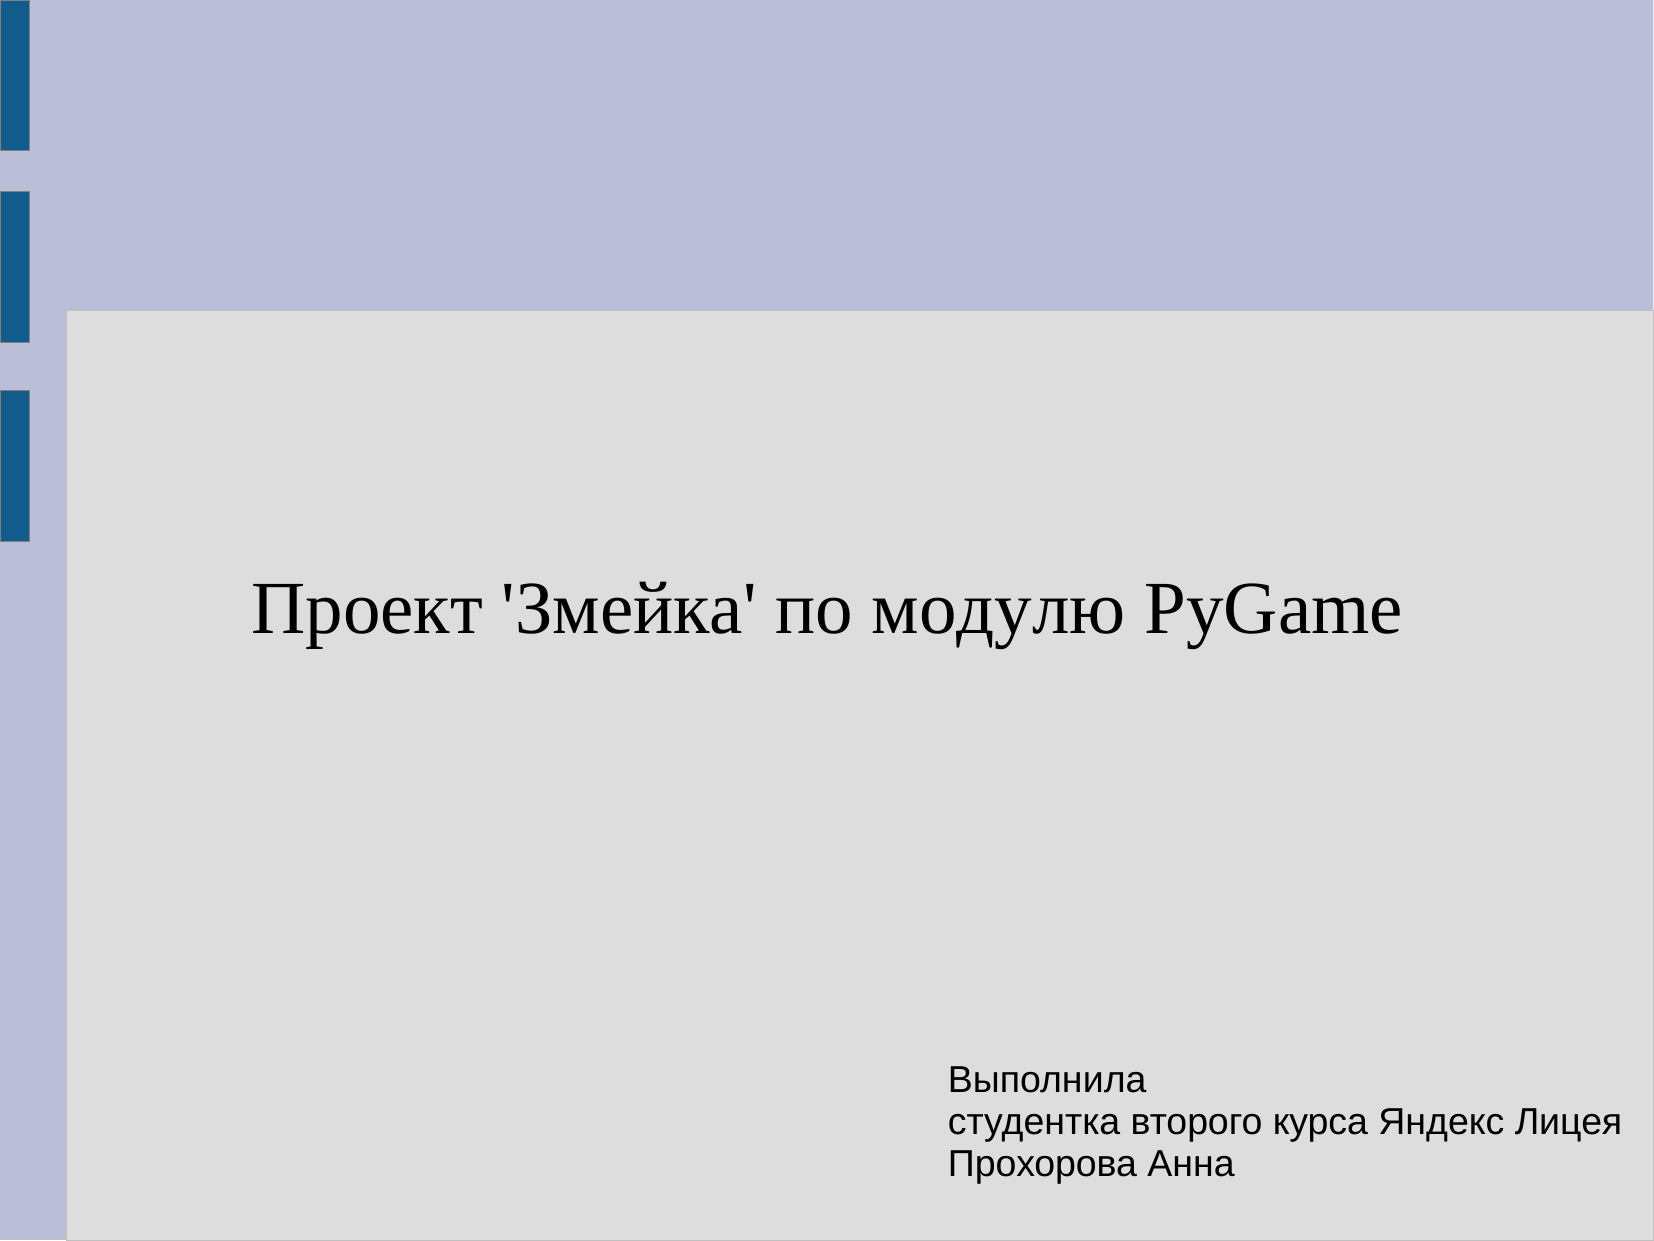

# Проект 'Змейка' по модулю PyGame
Выполнила
студентка второго курса Яндекс Лицея
Прохорова Анна